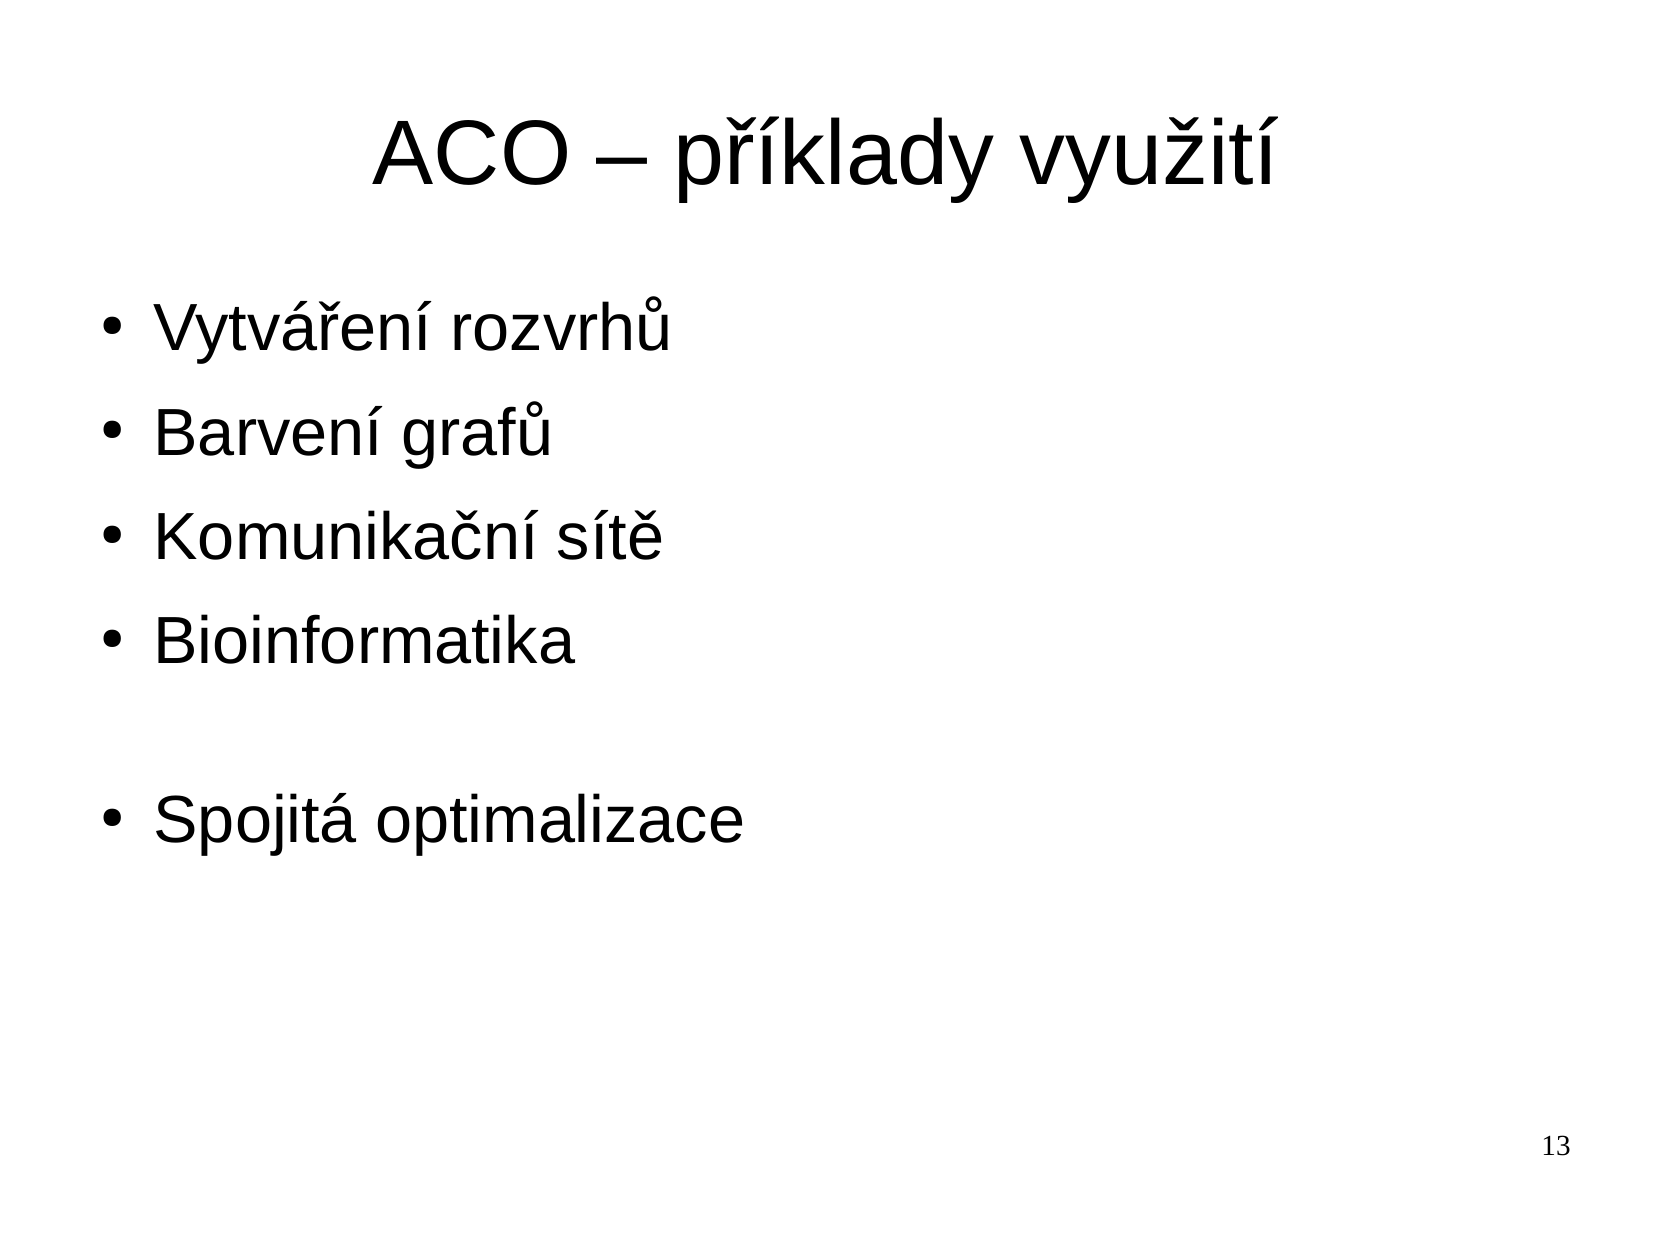

# ACO – příklady využití
Vytváření rozvrhů
Barvení grafů
Komunikační sítě
Bioinformatika
Spojitá optimalizace
13